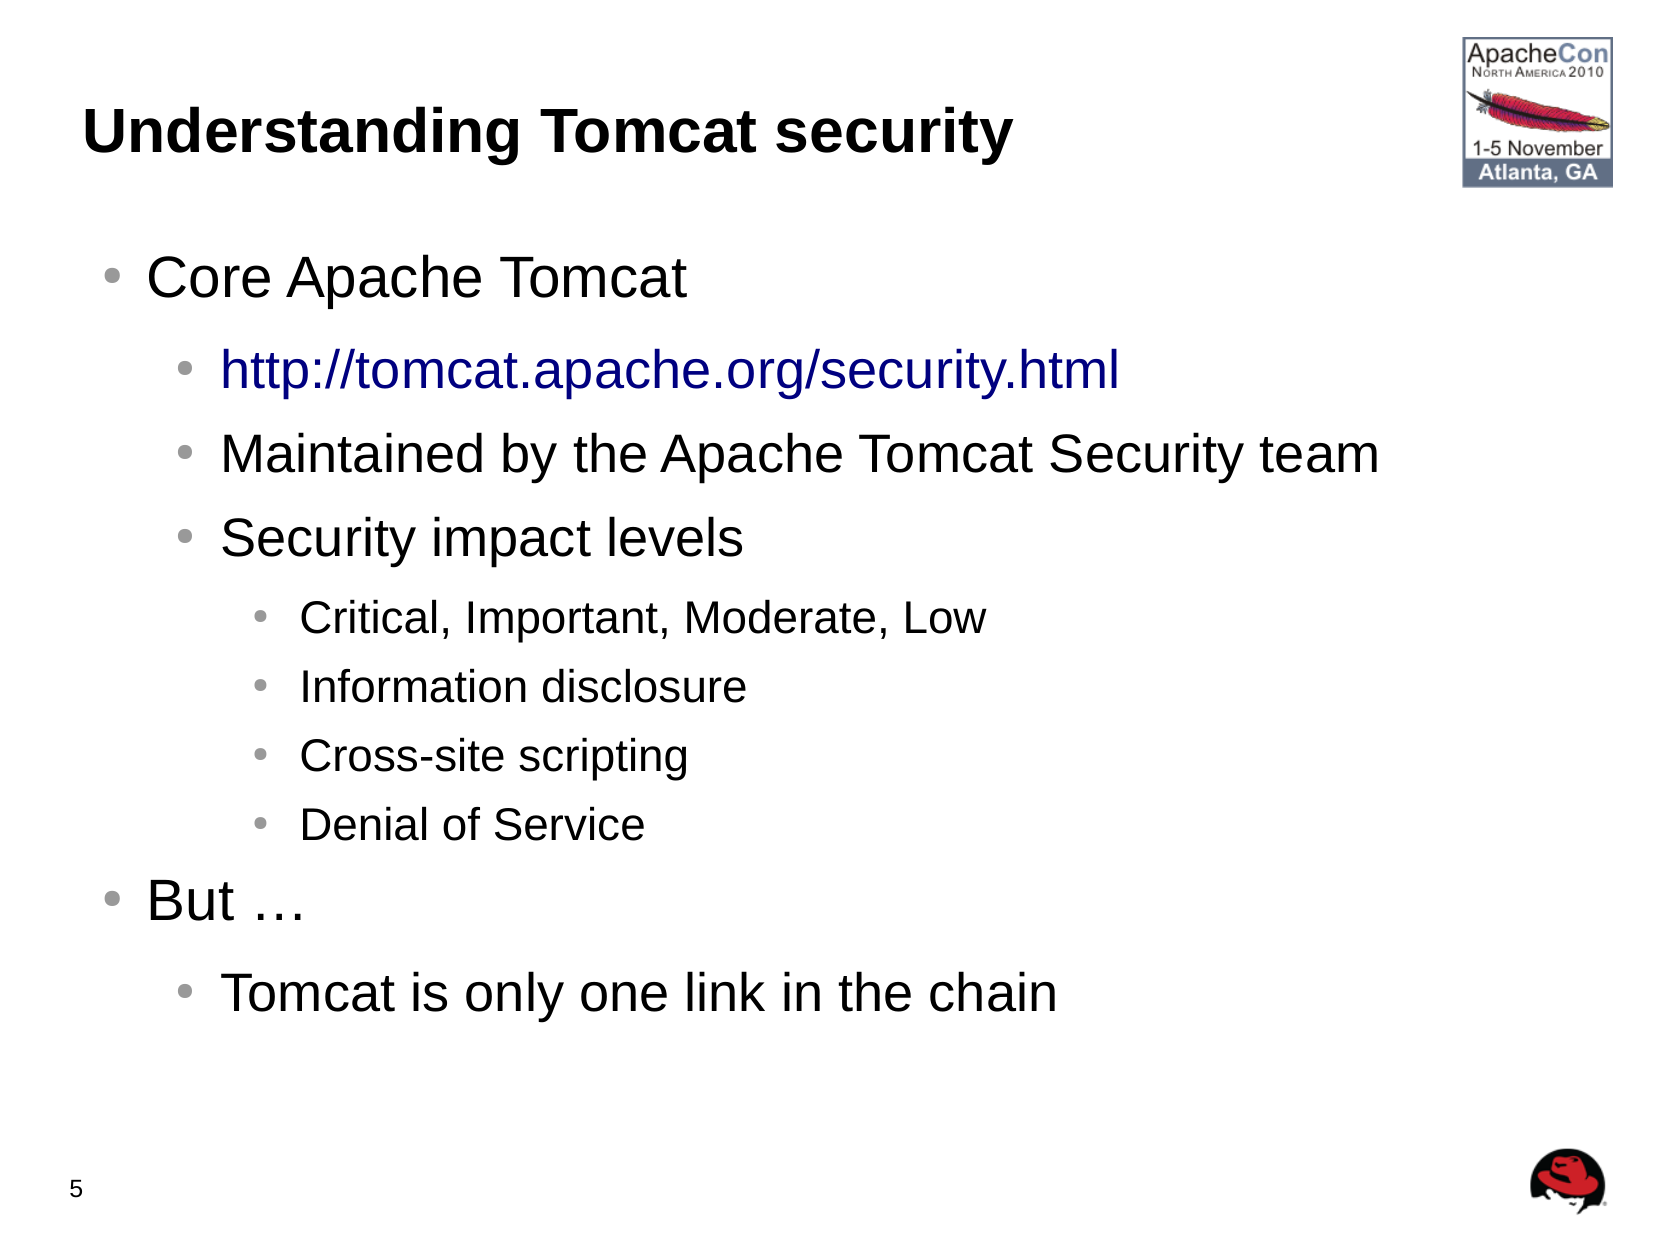

# Understanding Tomcat security
Core Apache Tomcat
http://tomcat.apache.org/security.html
Maintained by the Apache Tomcat Security team
Security impact levels
Critical, Important, Moderate, Low
Information disclosure
Cross-site scripting
Denial of Service
But …
Tomcat is only one link in the chain